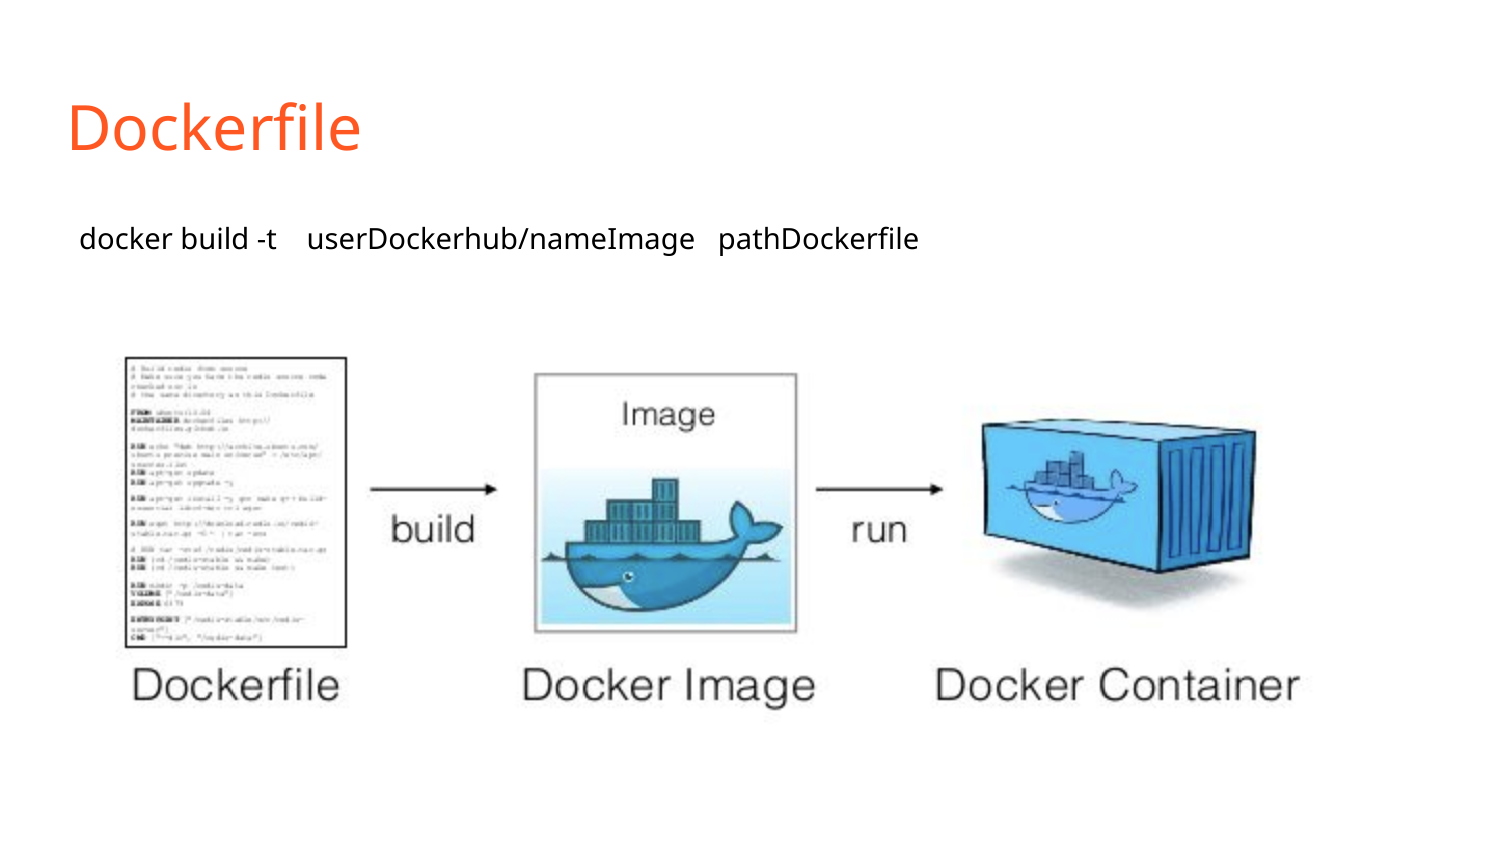

# Dockerfile
docker build -t userDockerhub/nameImage pathDockerfile